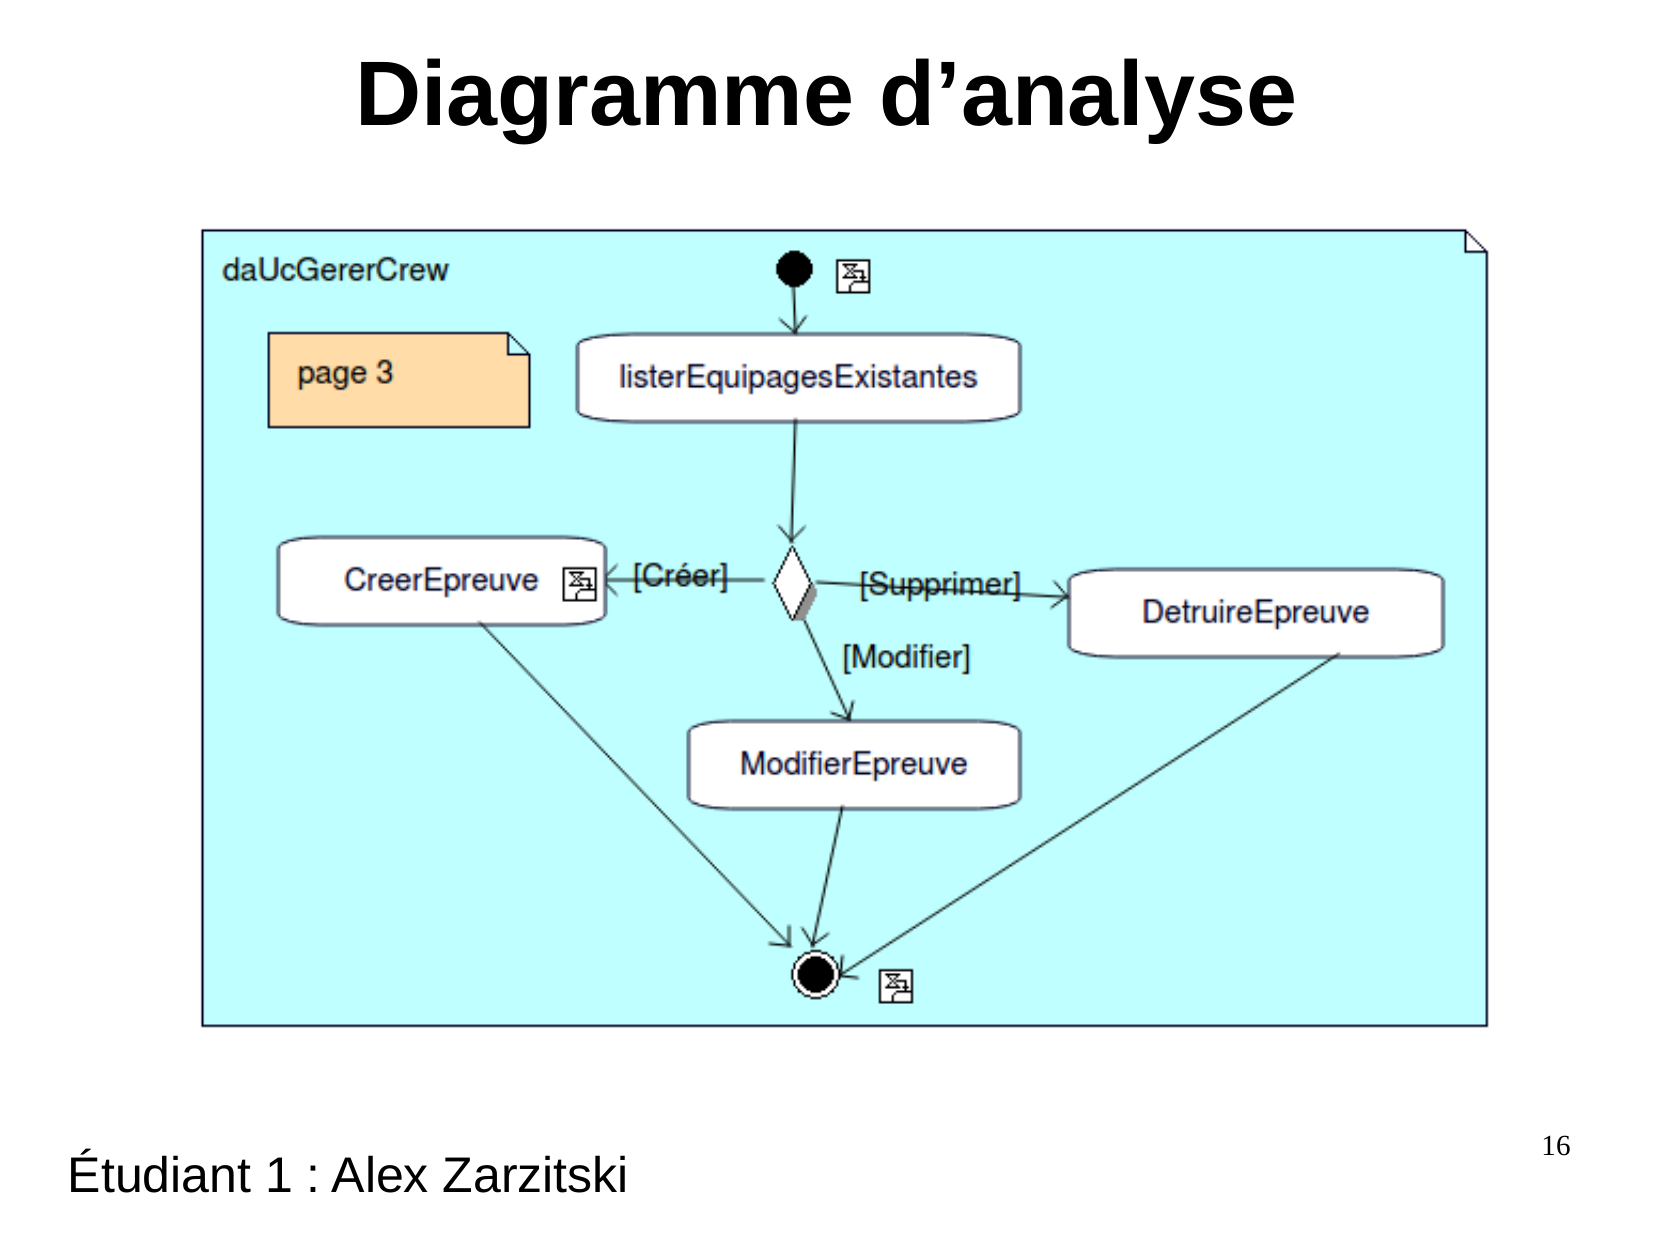

# Diagramme d’analyse
16
Étudiant 1 : Alex Zarzitski